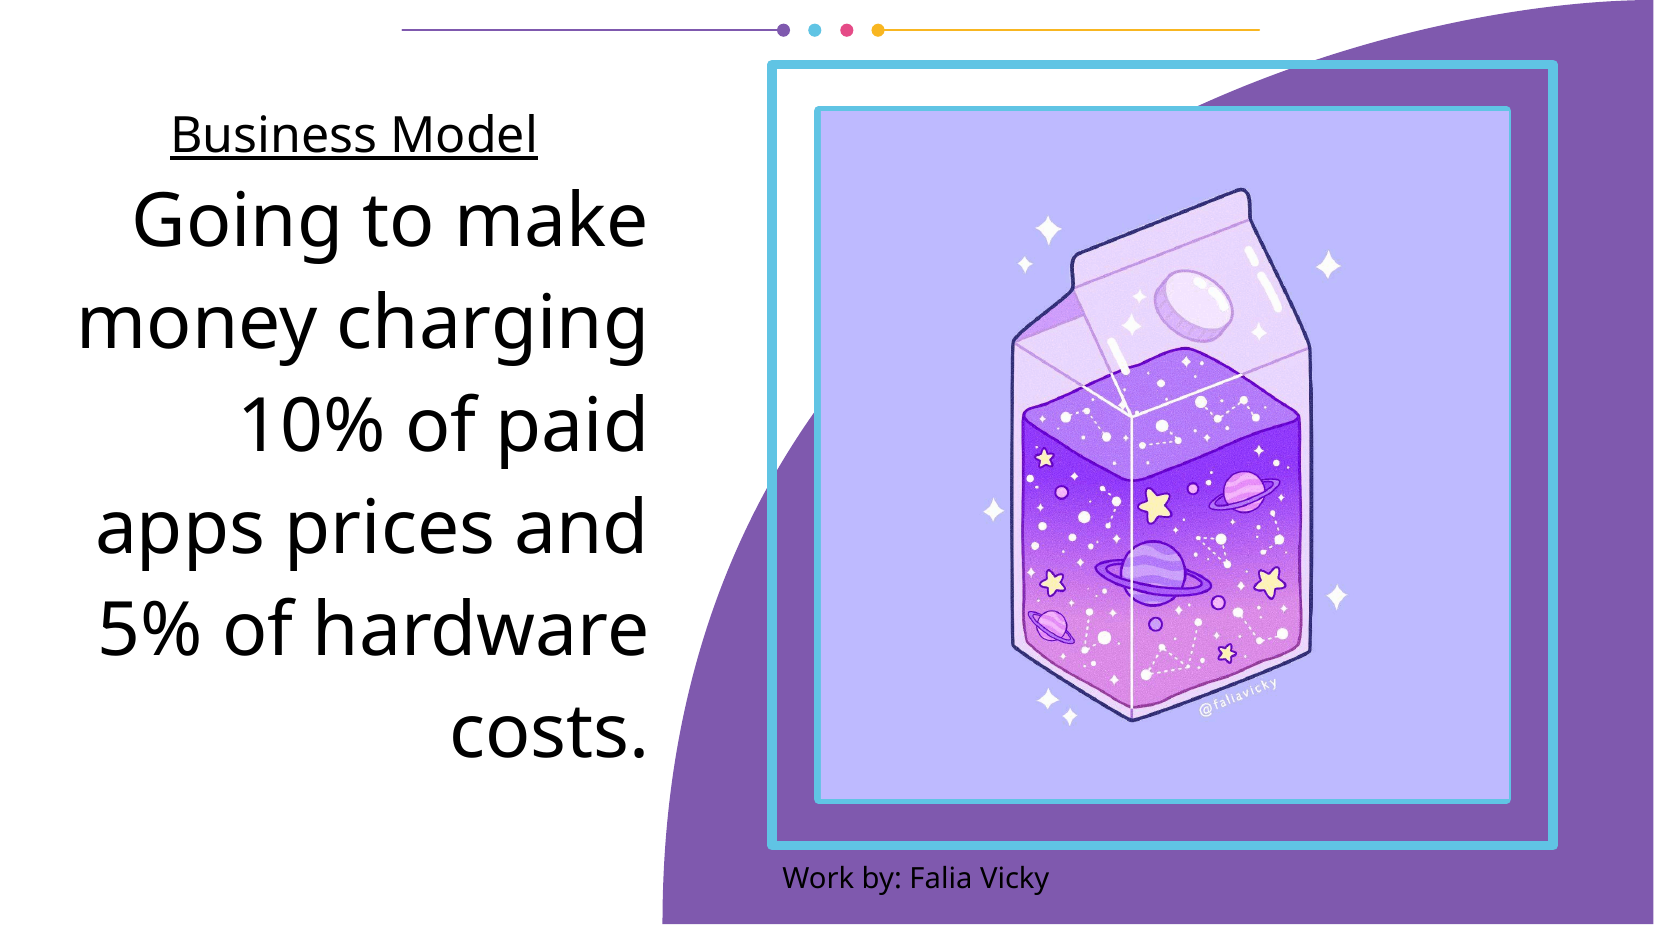

Business Model
# Going to make money charging 10% of paid apps prices and 5% of hardware costs.
Work by: Falia Vicky